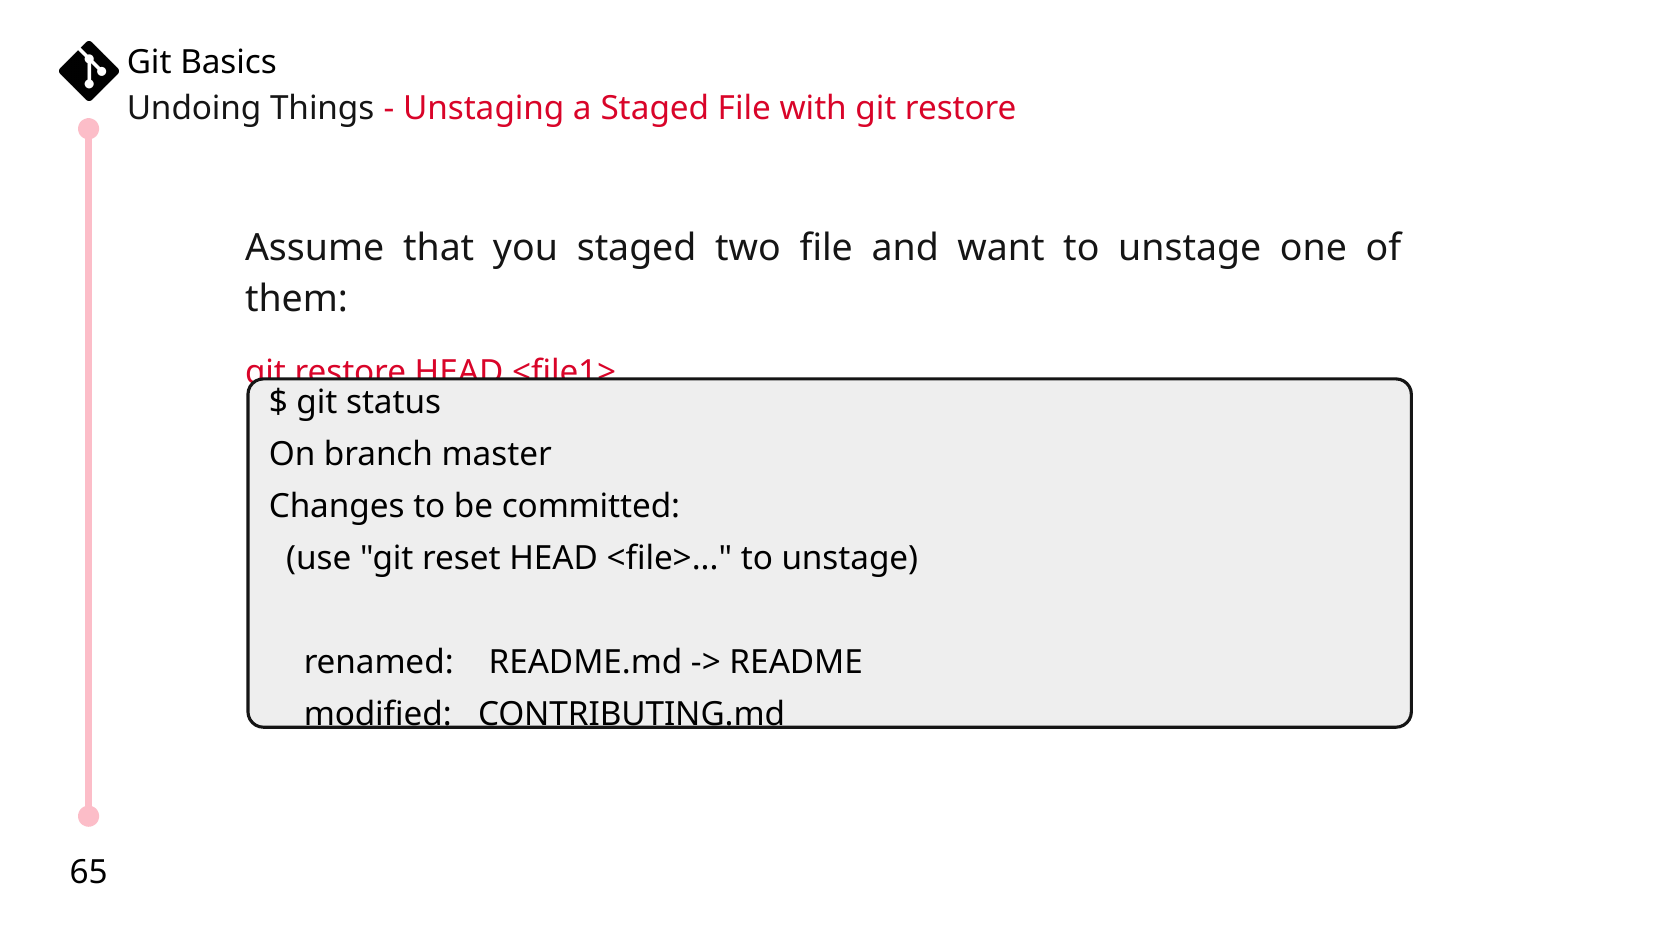

Git Basics
Undoing Things - Unstaging a Staged File with git restore
Assume that you staged two file and want to unstage one of them:
git restore HEAD <file1> ...
$ git status
On branch master
Changes to be committed:
 (use "git reset HEAD <file>..." to unstage)
 renamed: README.md -> README
 modified: CONTRIBUTING.md
65